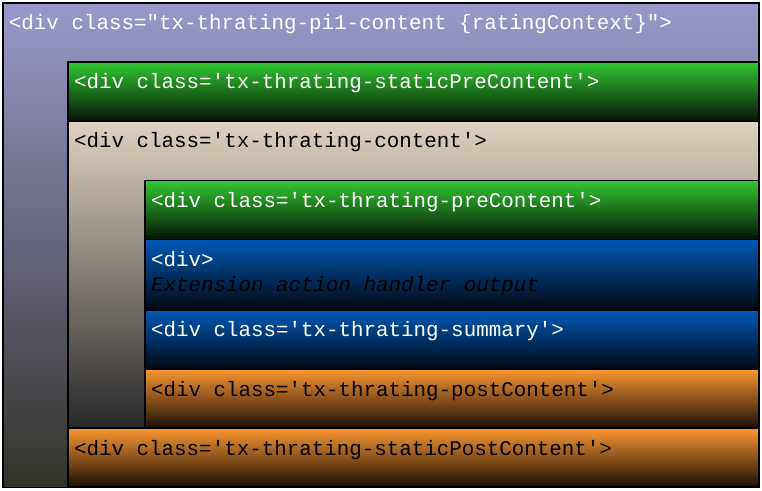

<div class="tx-thrating-pi1-content {ratingContext}">
<div class='tx-thrating-staticPreContent'>
<div class='tx-thrating-content'>
<div class='tx-thrating-preContent'>
<div>
Extension action handler output
<div class='tx-thrating-summary'>
<div class='tx-thrating-postContent'>
<div class='tx-thrating-staticPostContent'>